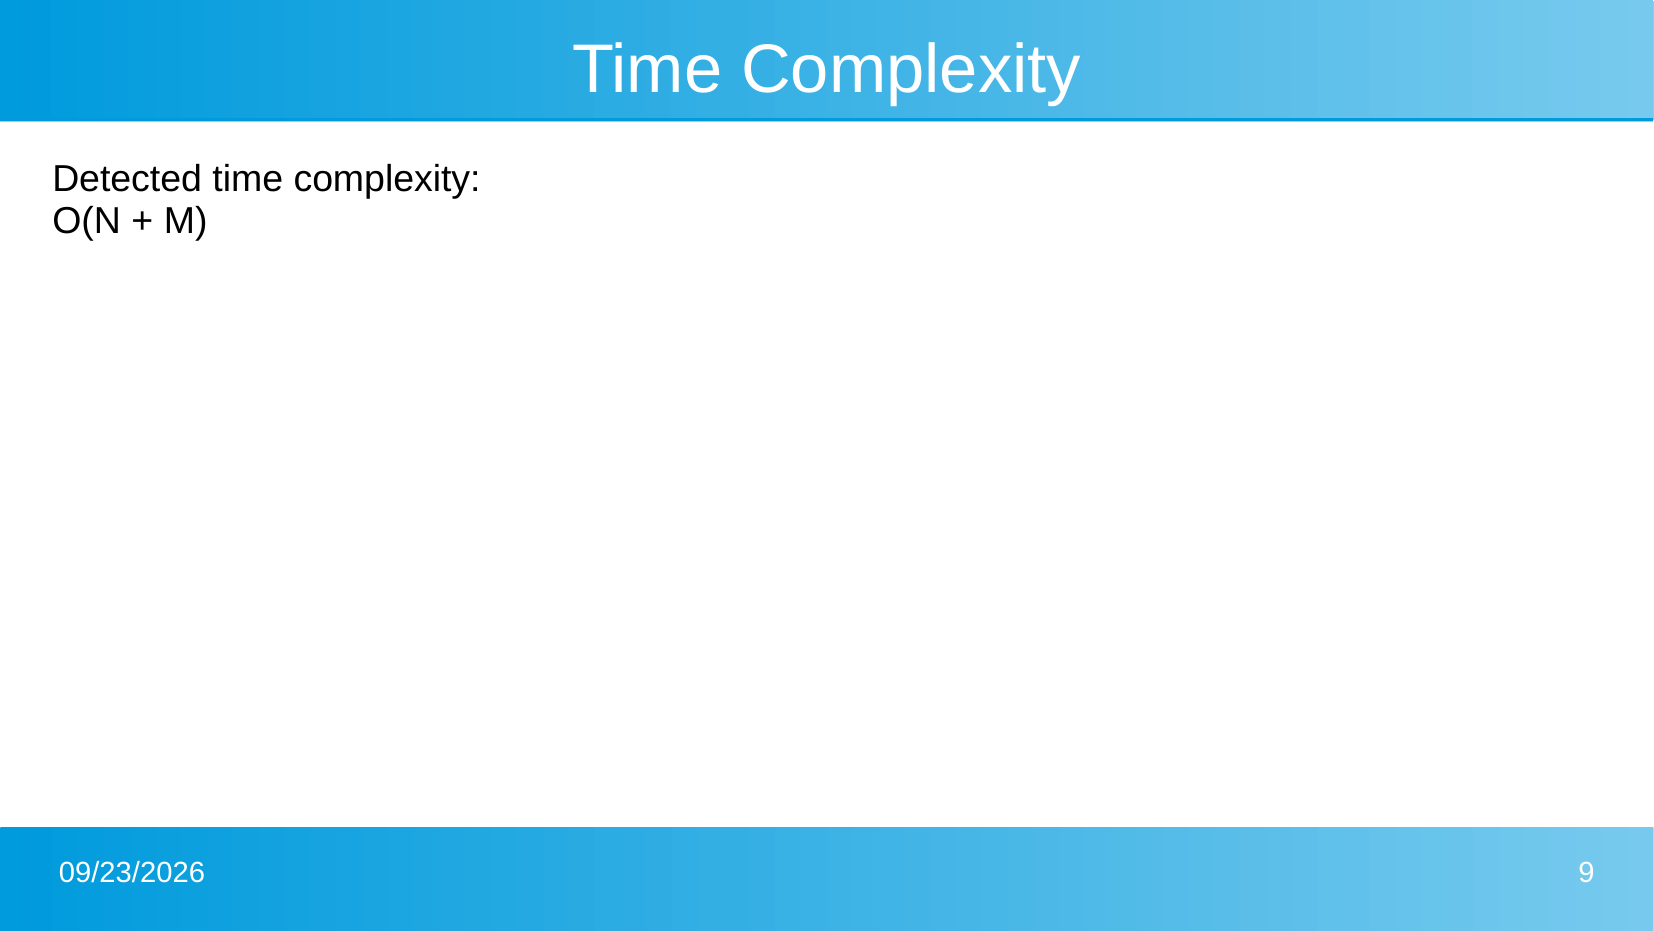

# Time Complexity
Detected time complexity:
O(N + M)
9